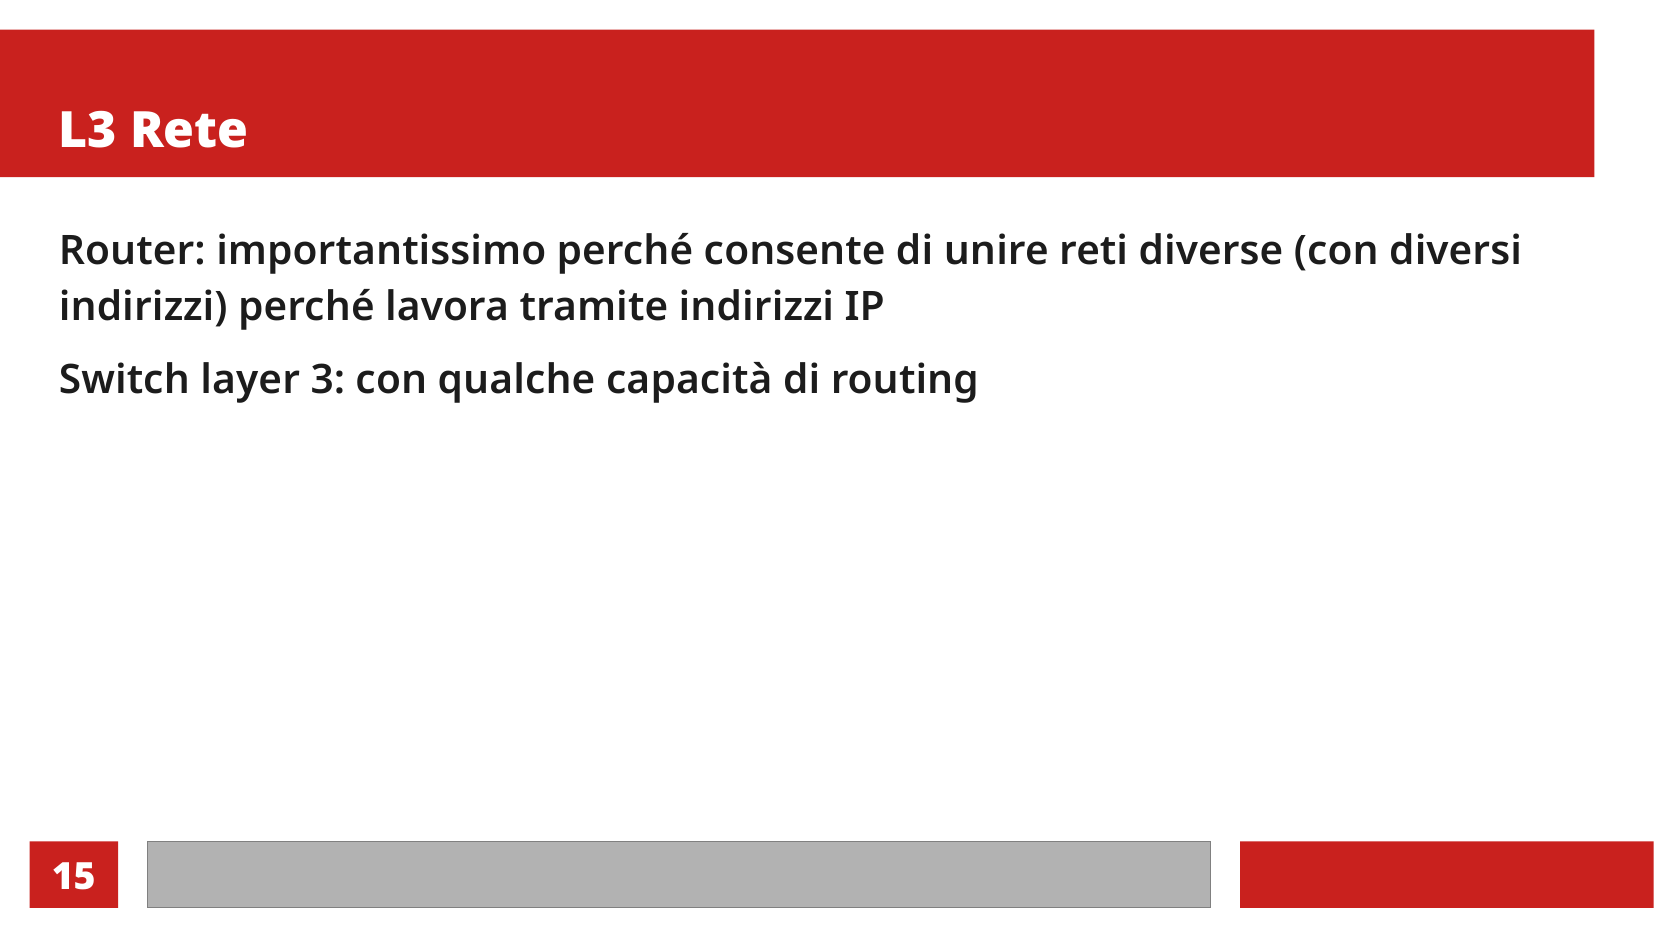

# L3 Rete
Router: importantissimo perché consente di unire reti diverse (con diversi indirizzi) perché lavora tramite indirizzi IP
Switch layer 3: con qualche capacità di routing
15